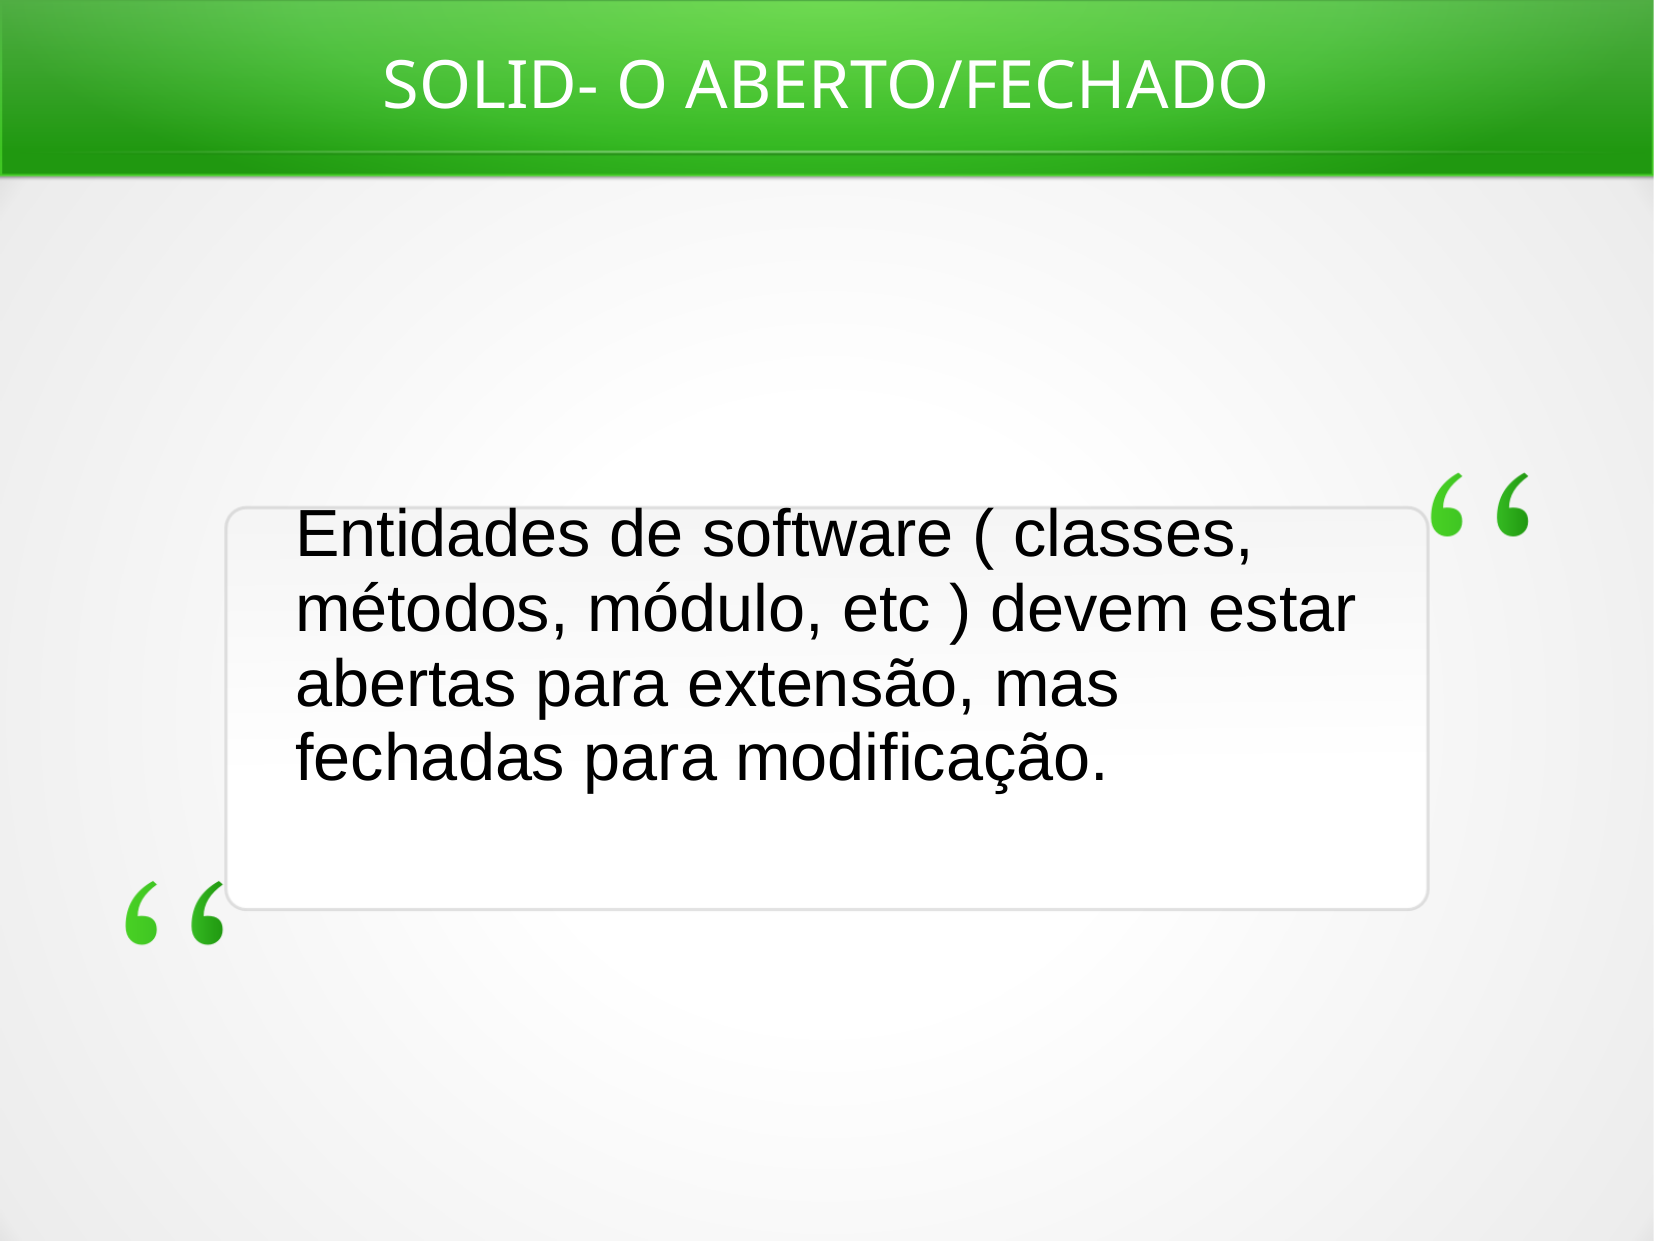

# SOLID- O ABERTO/FECHADO
Entidades de software ( classes, métodos, módulo, etc ) devem estar abertas para extensão, mas fechadas para modificação.